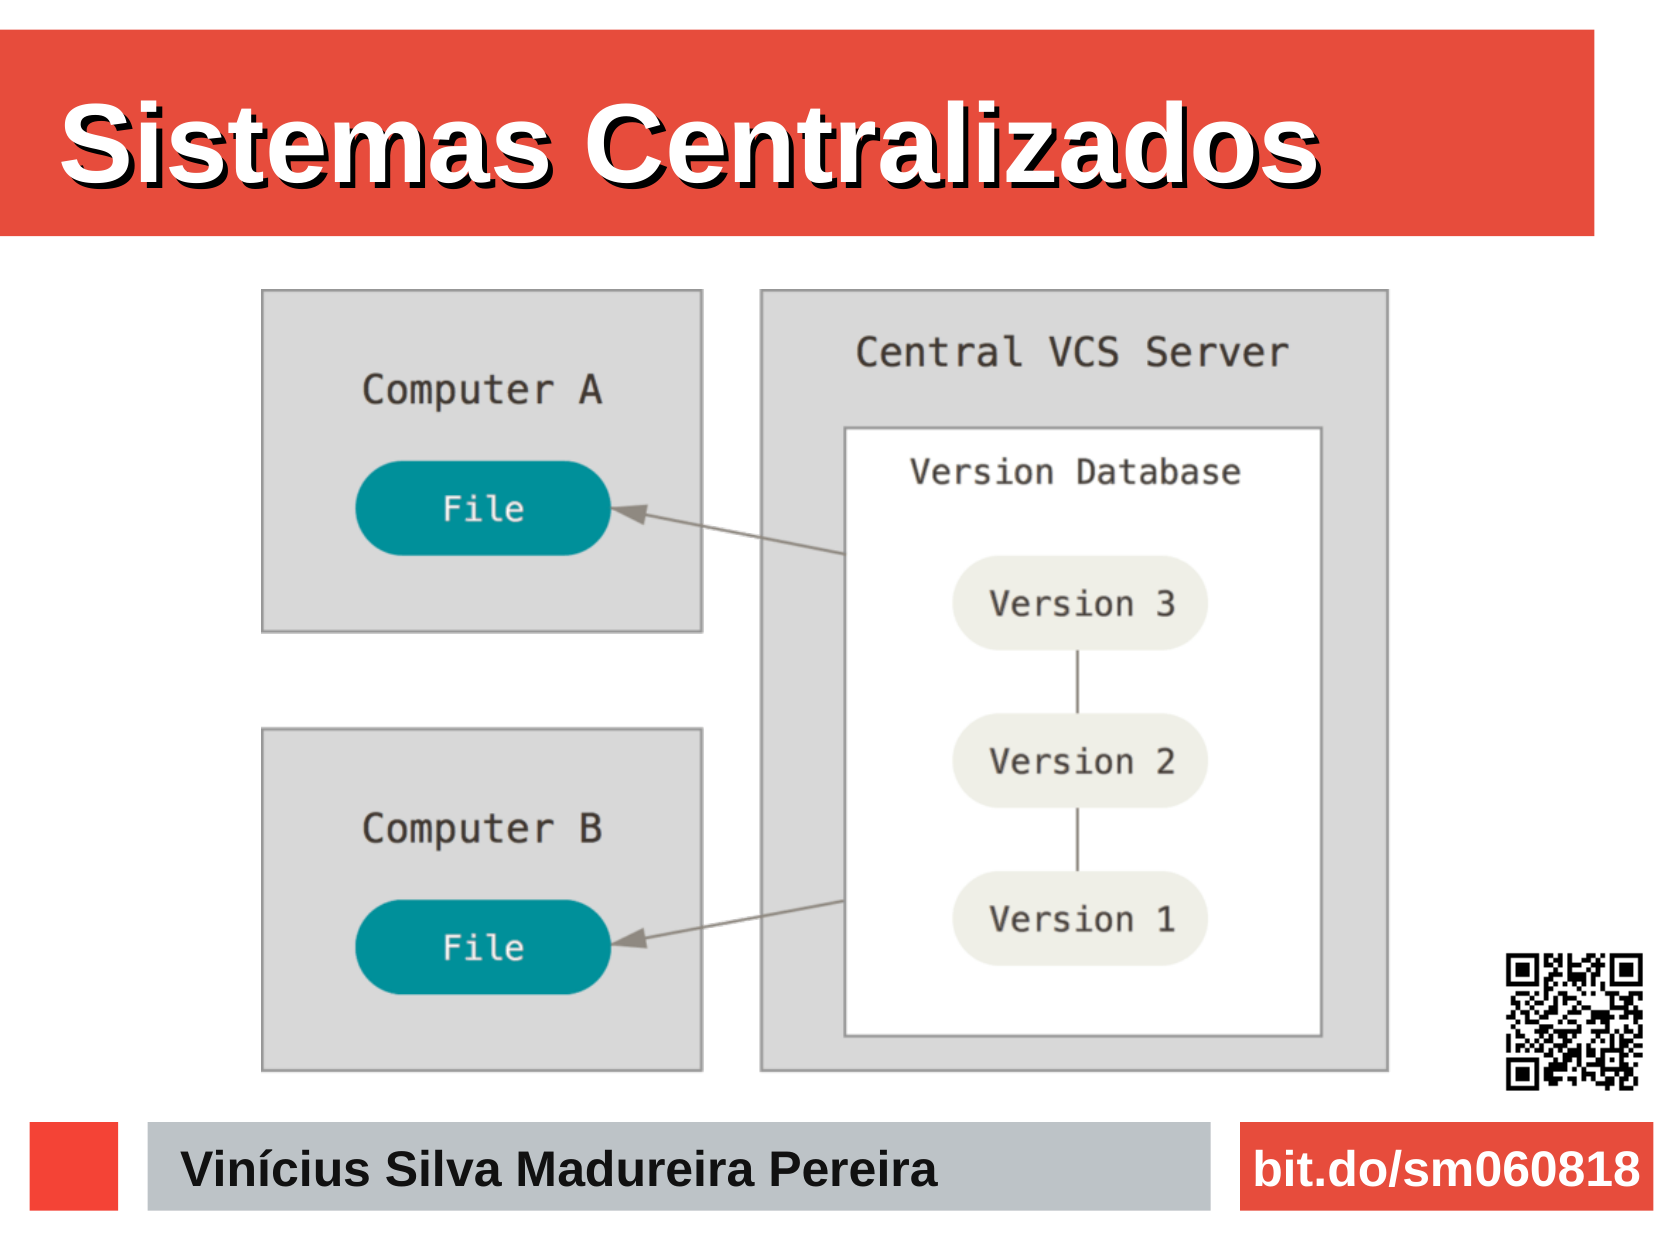

# Sistemas Centralizados
Vinícius Silva Madureira Pereira
bit.do/sm060818